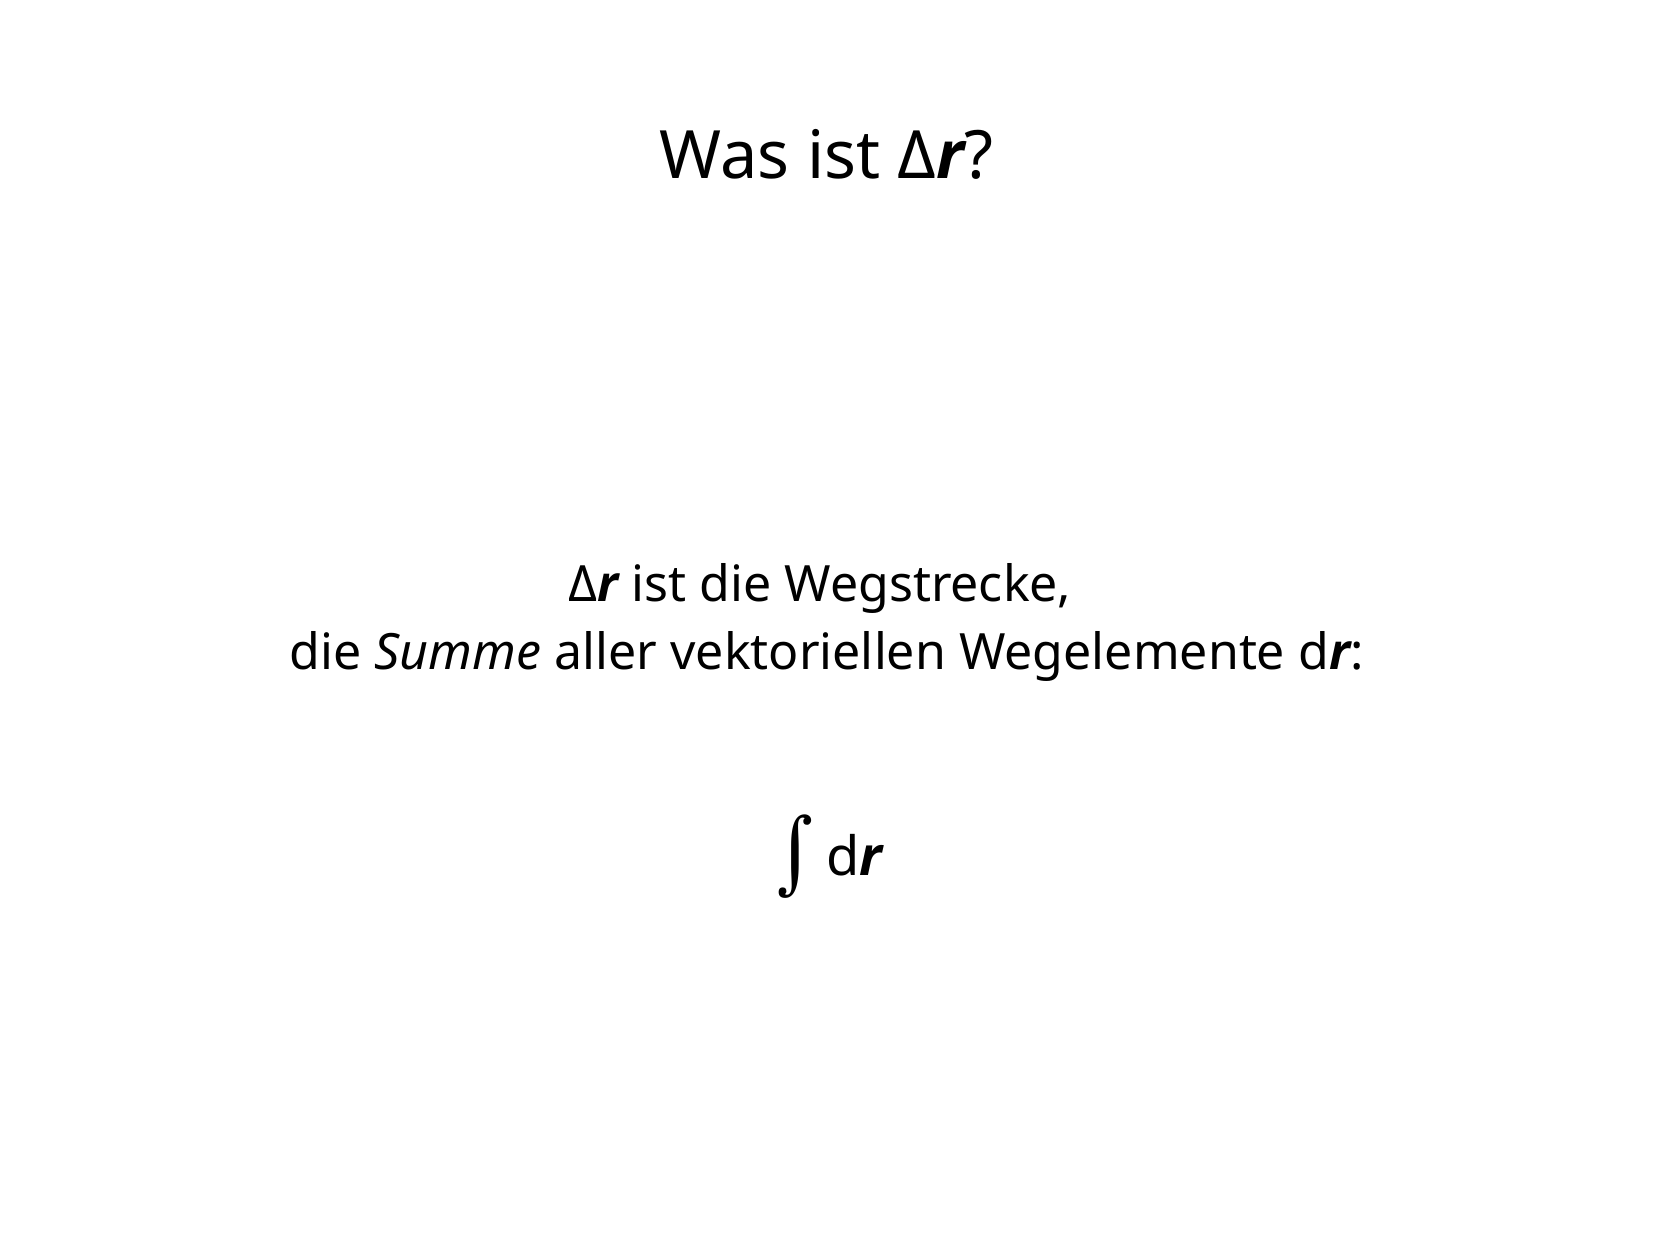

# Was ist Δr?
Δr ist die Wegstrecke,
die Summe aller vektoriellen Wegelemente dr: